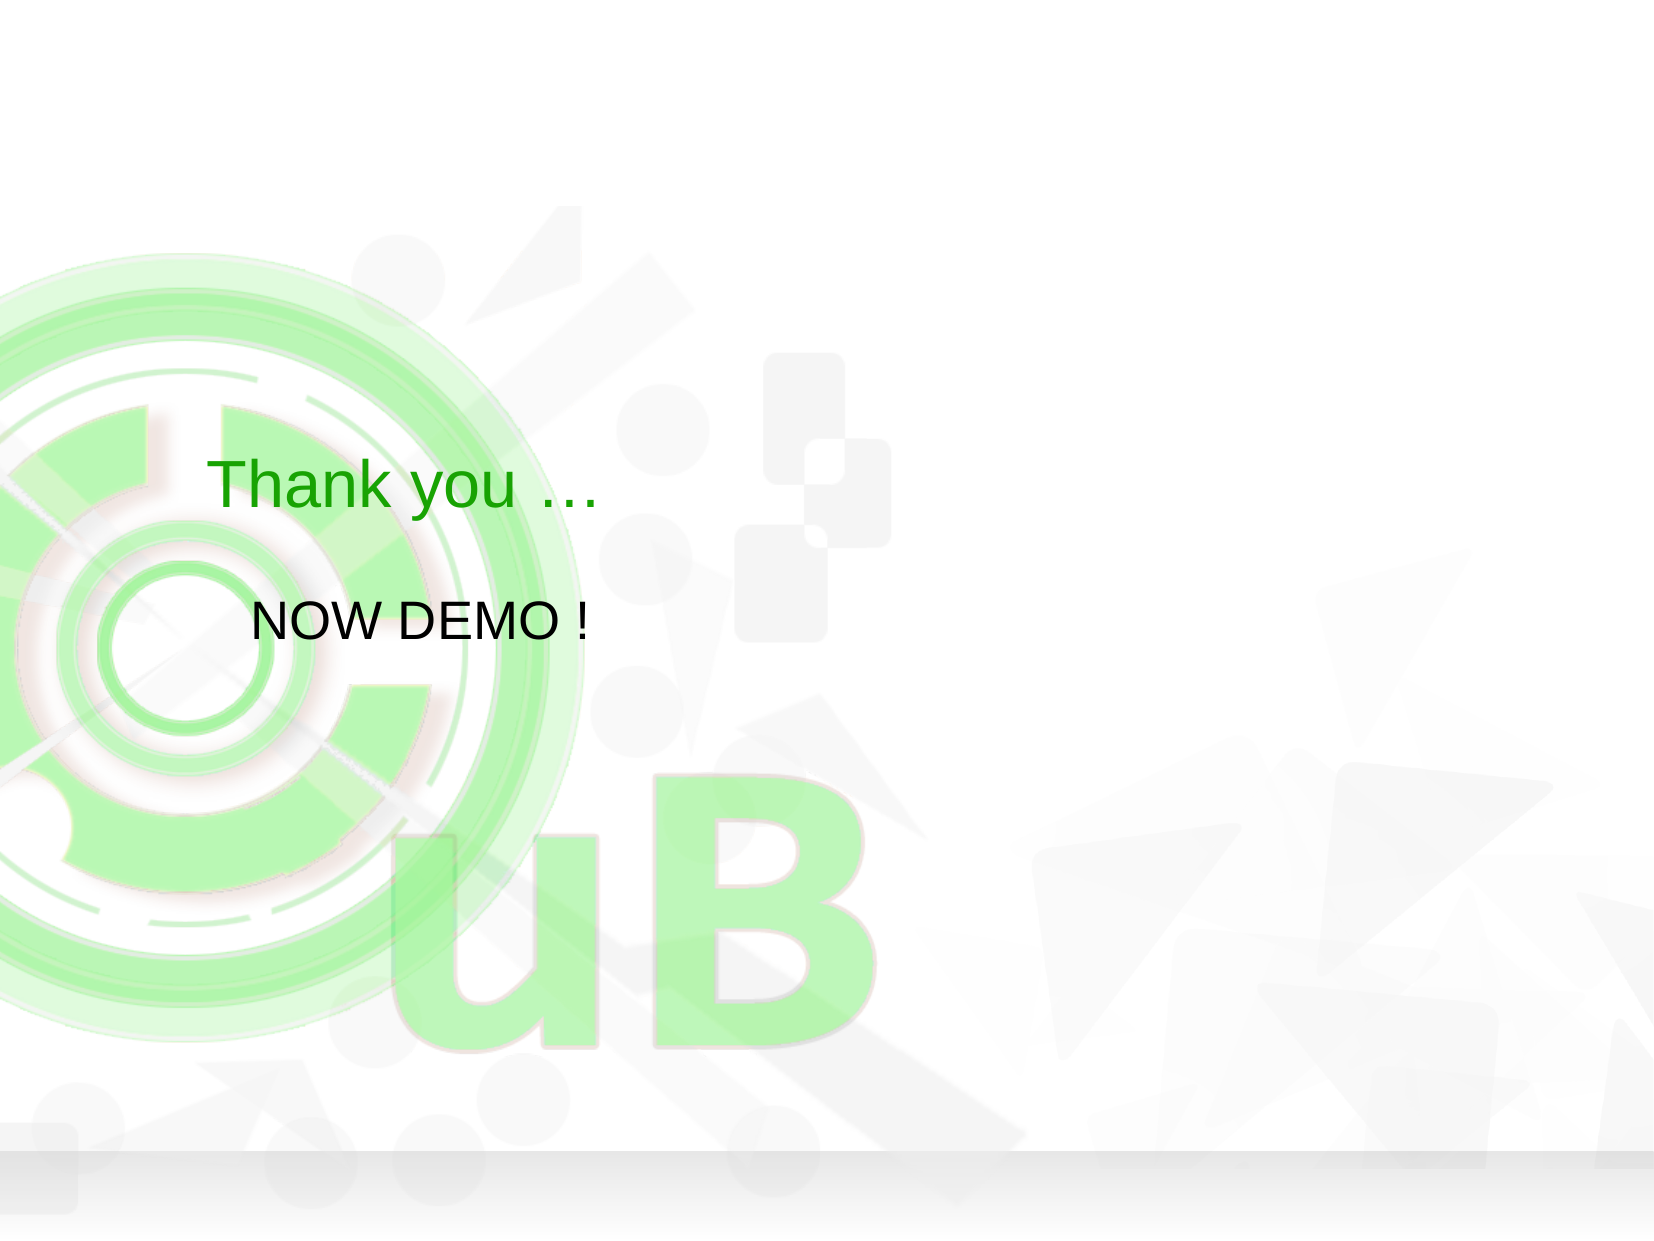

# Thank you …
NOW DEMO !